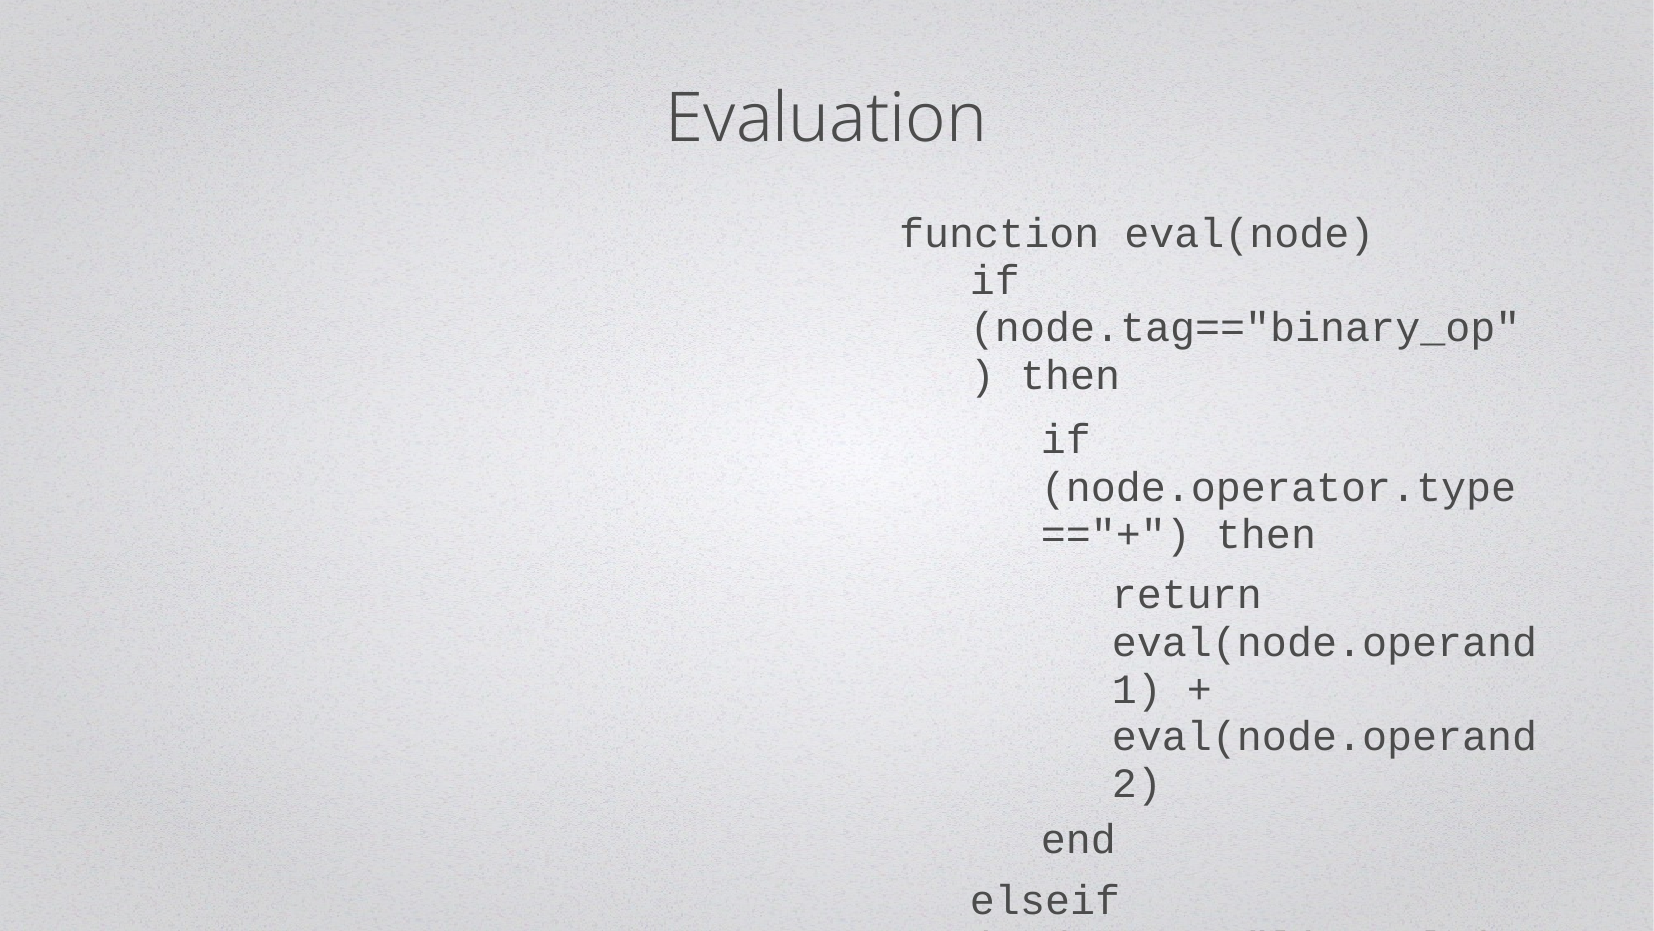

# Evaluation
function eval(node)
if (node.tag=="binary_op") then
if (node.operator.type=="+") then
return eval(node.operand1) + eval(node.operand2)
end
elseif (node.tag=="literal_int") then
return tonumber(node.value)
end
end